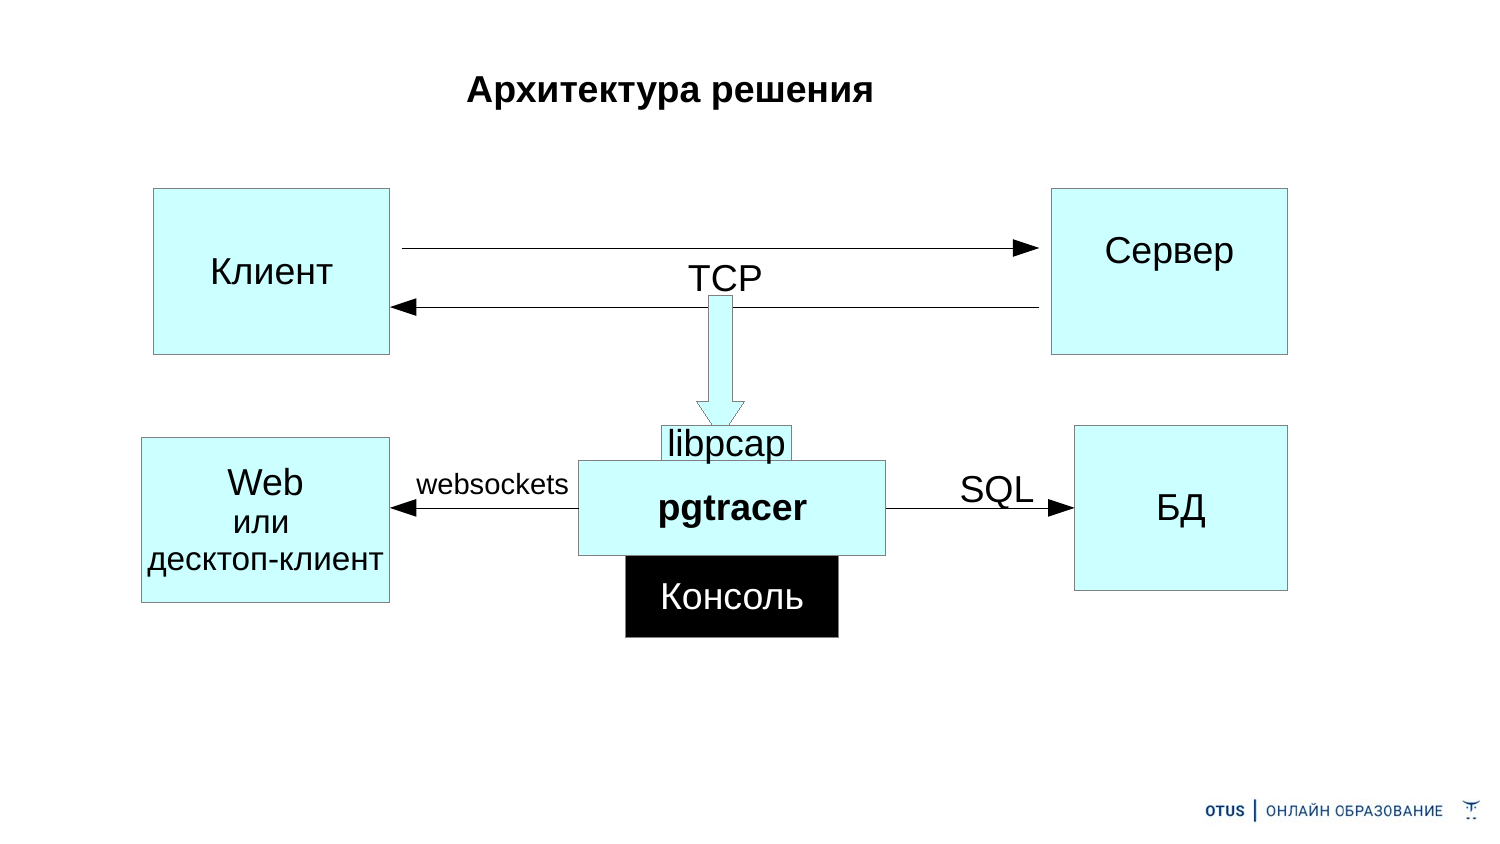

Архитектура решения
Клиент
Сервер
TCP
libpcap
БД
Web
или
десктоп-клиент
websockets
pgtracer
SQL
Консоль